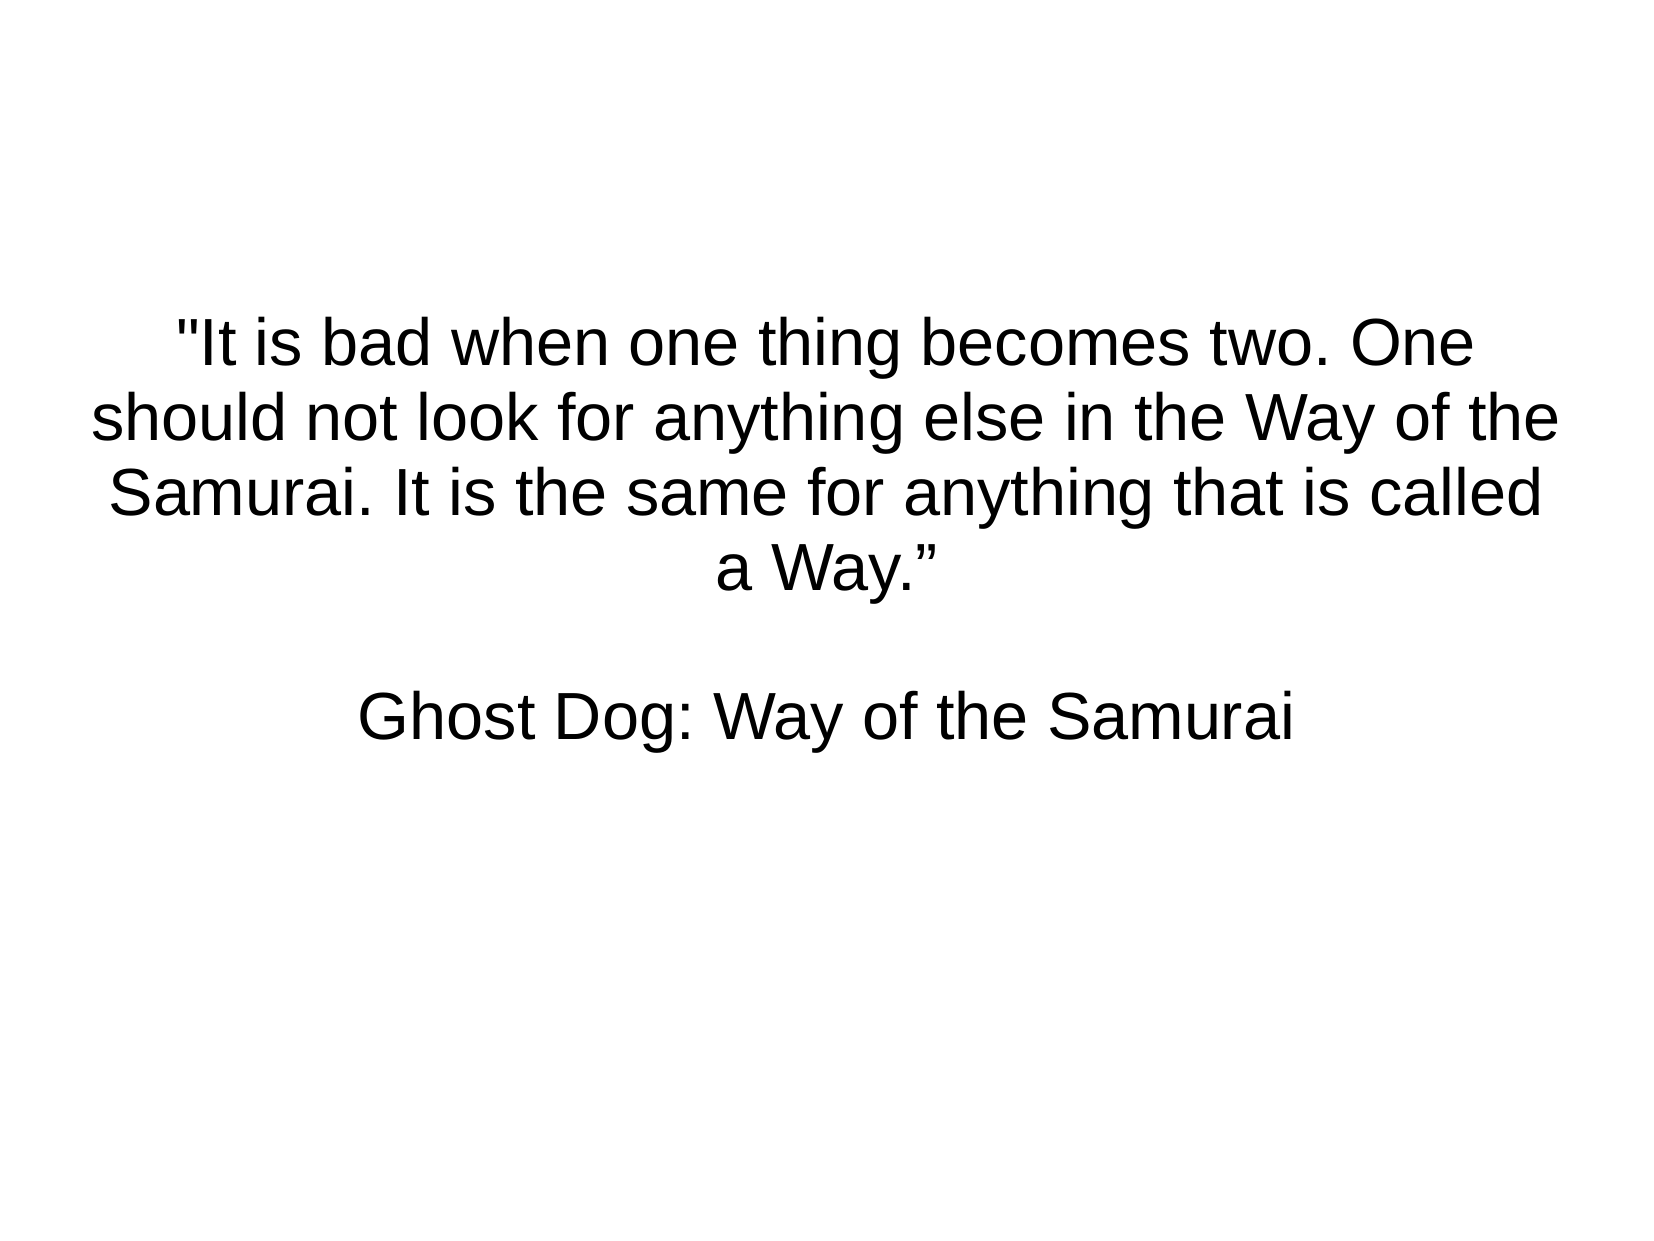

# "It is bad when one thing becomes two. One should not look for anything else in the Way of the Samurai. It is the same for anything that is called a Way.”
Ghost Dog: Way of the Samurai